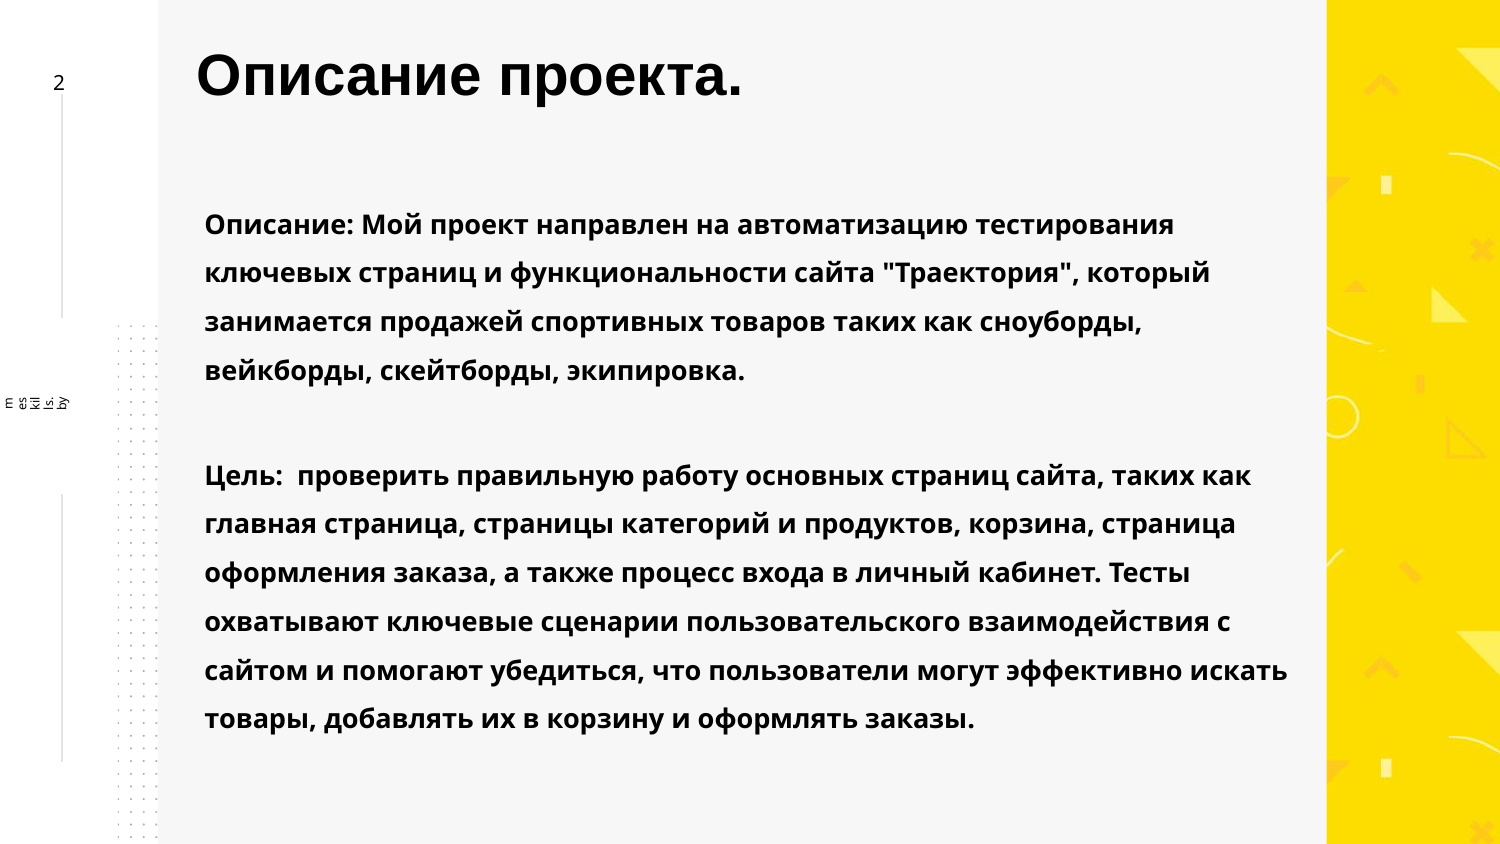

# Описание проекта.
teachmeskills.by
Описание: Мой проект направлен на автоматизацию тестирования ключевых страниц и функциональности сайта "Траектория", который занимается продажей спортивных товаров таких как сноуборды, вейкборды, скейтборды, экипировка.
Цель: проверить правильную работу основных страниц сайта, таких как главная страница, страницы категорий и продуктов, корзина, страница оформления заказа, а также процесс входа в личный кабинет. Тесты охватывают ключевые сценарии пользовательского взаимодействия с сайтом и помогают убедиться, что пользователи могут эффективно искать товары, добавлять их в корзину и оформлять заказы.